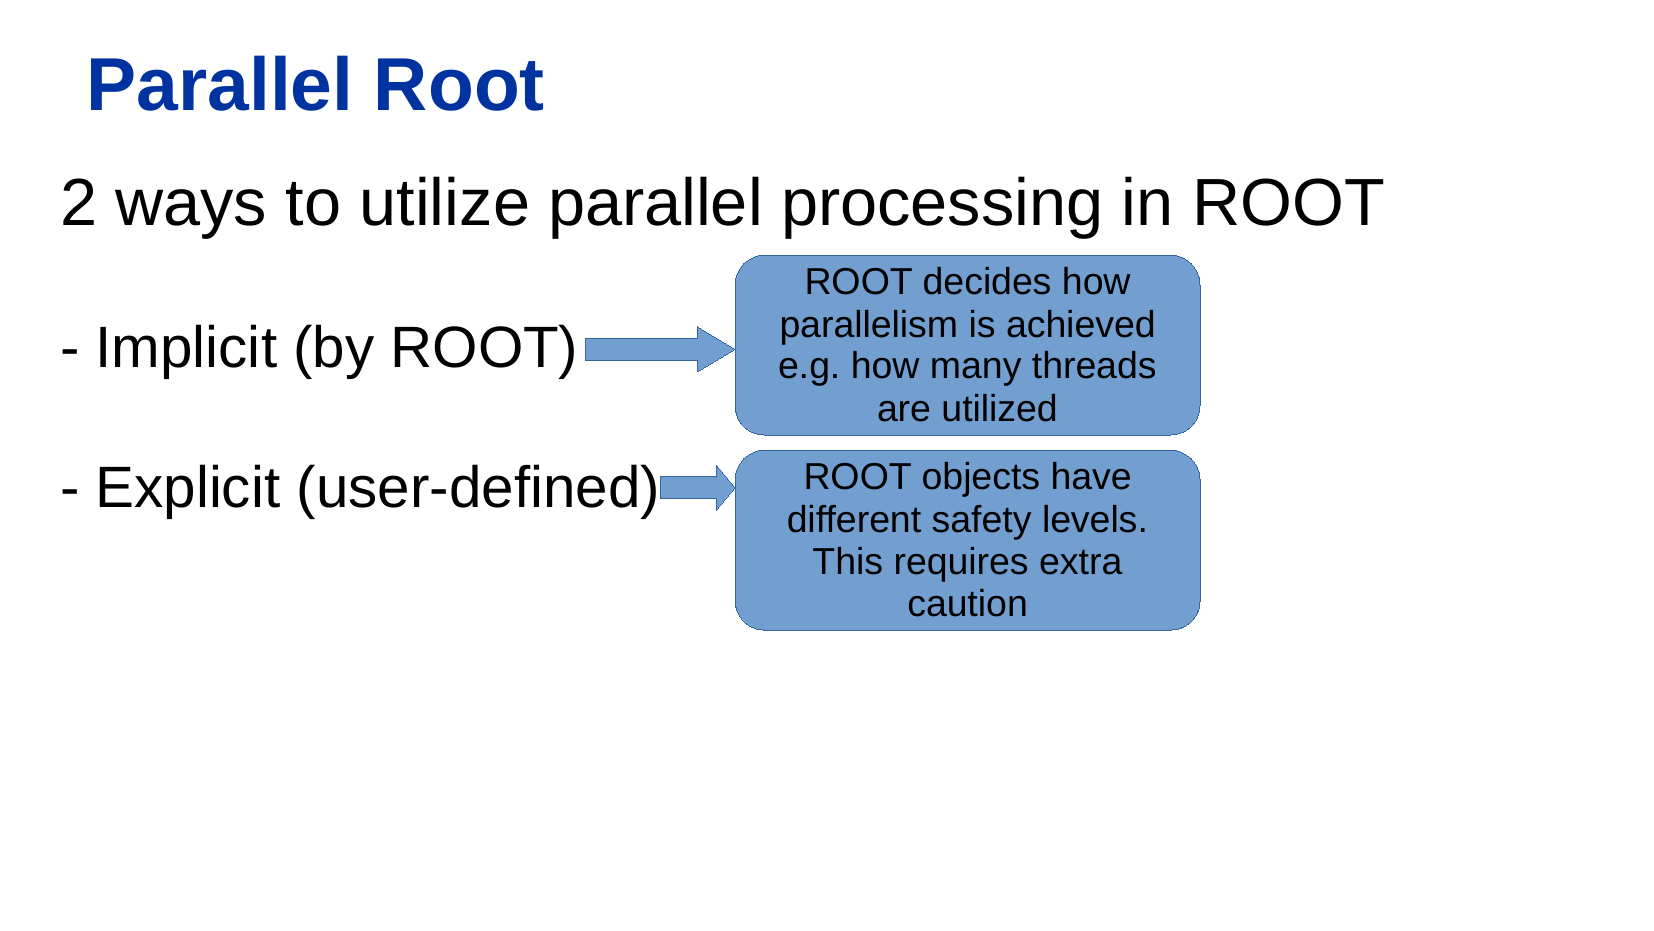

Parallel Root
# 2 ways to utilize parallel processing in ROOT
- Implicit (by ROOT)
- Explicit (user-defined)
ROOT decides how parallelism is achieved e.g. how many threads are utilized
ROOT objects have different safety levels. This requires extra caution